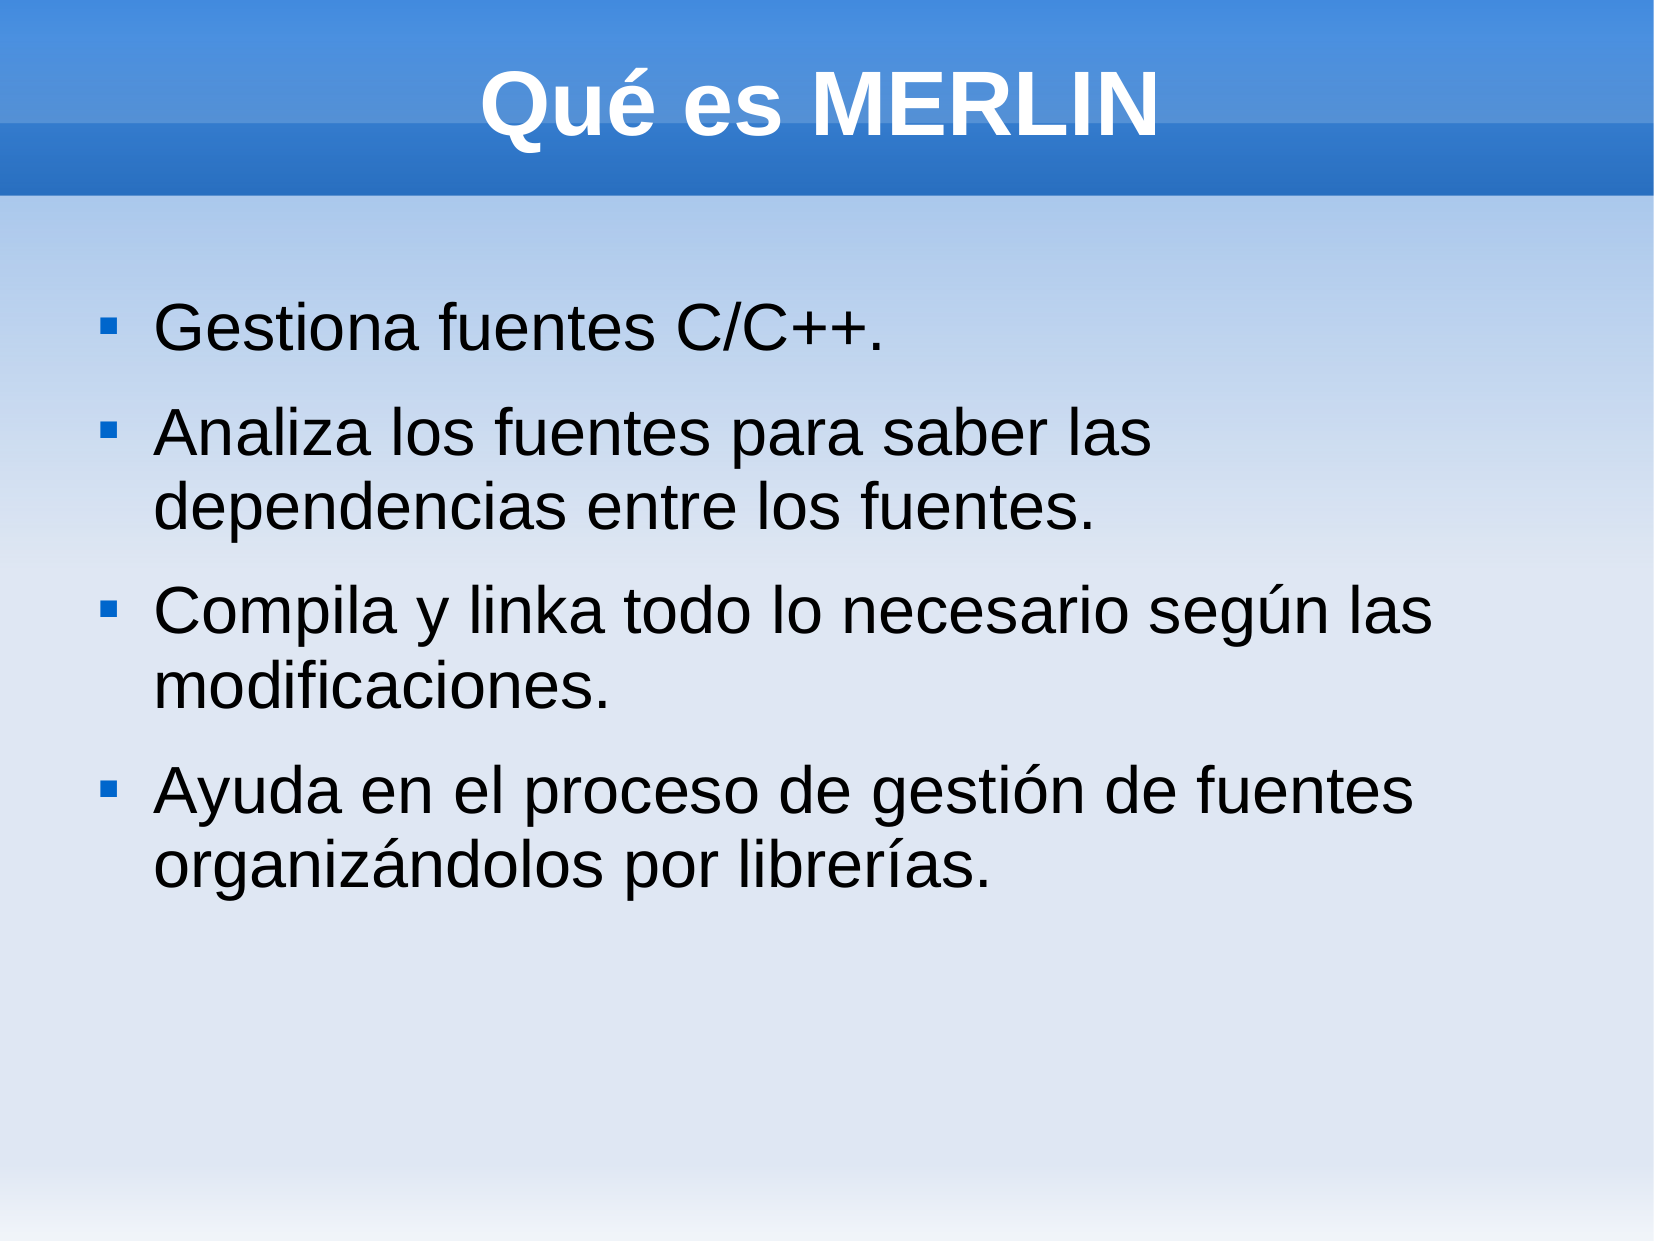

# Qué es MERLIN
Gestiona fuentes C/C++.
Analiza los fuentes para saber las dependencias entre los fuentes.
Compila y linka todo lo necesario según las modificaciones.
Ayuda en el proceso de gestión de fuentes organizándolos por librerías.